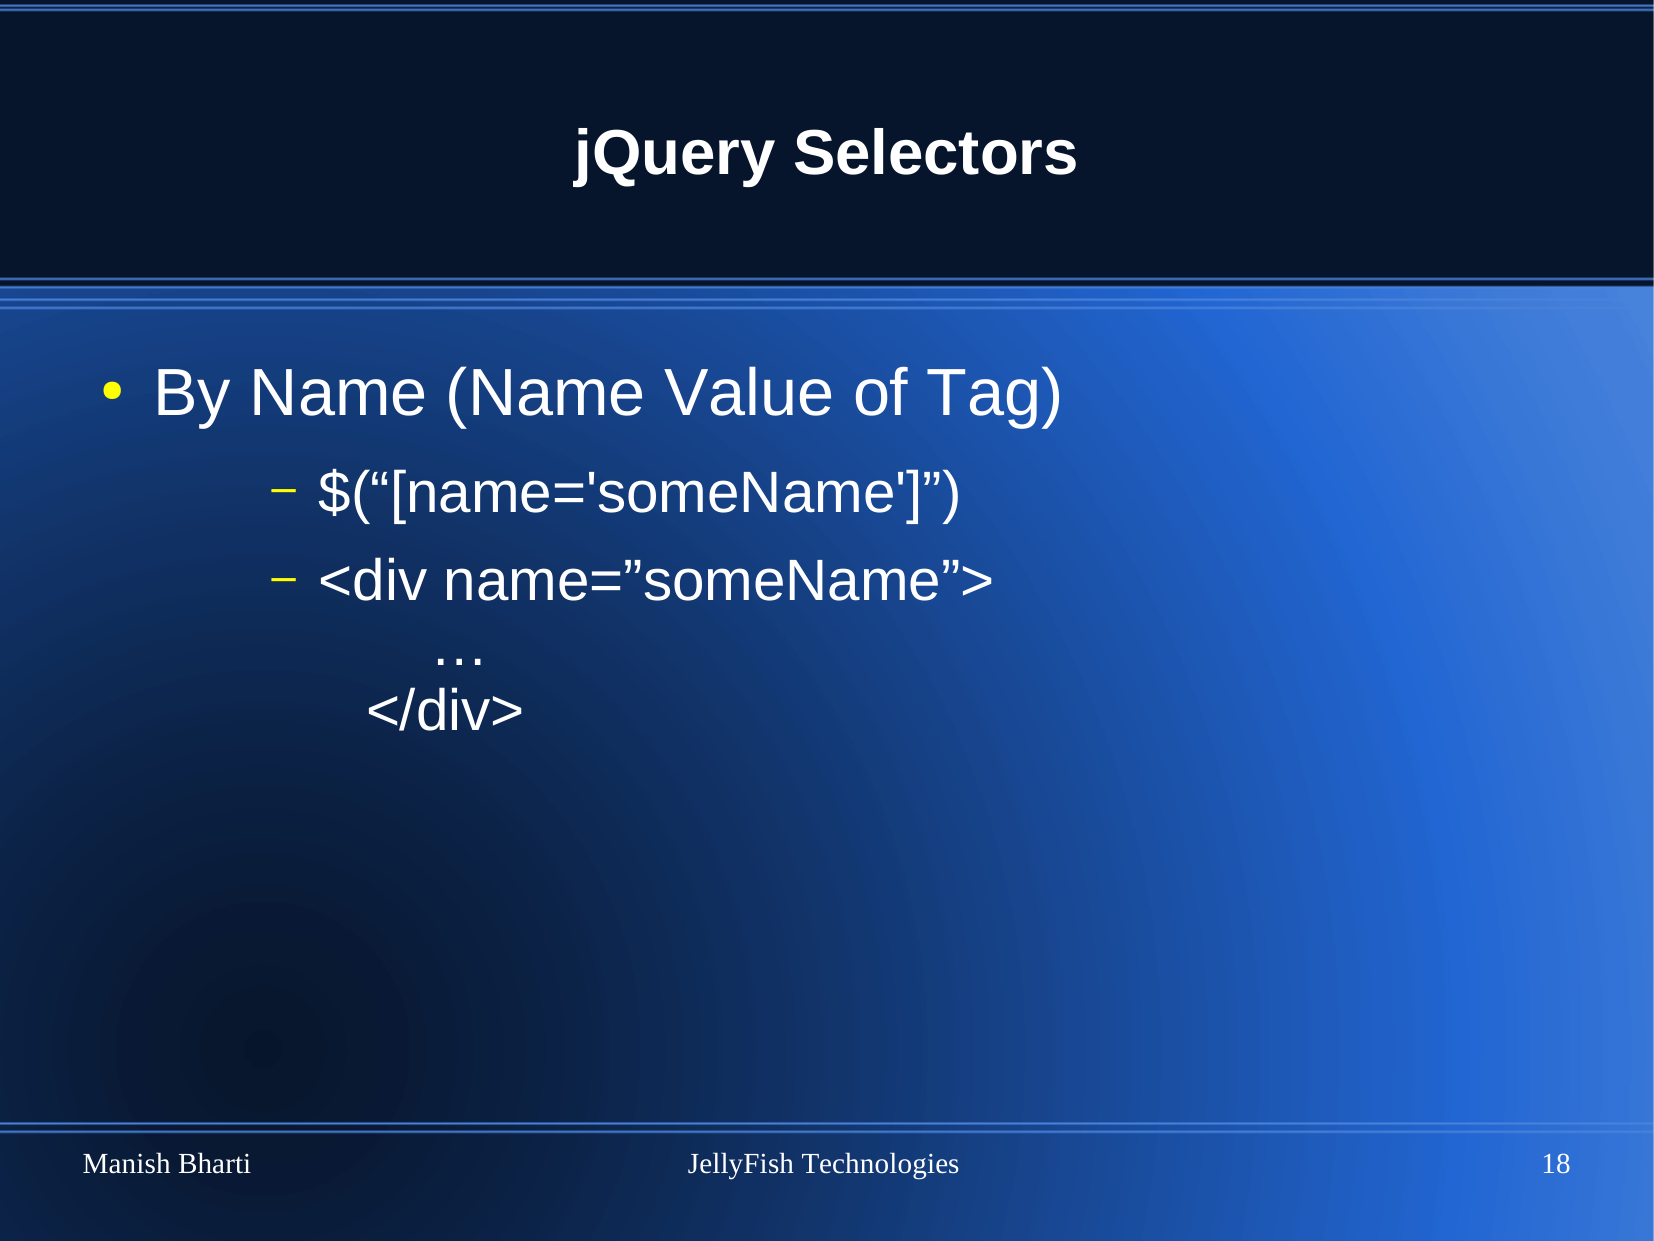

# jQuery Selectors
By Name (Name Value of Tag)
$(“[name='someName']”)
<div name=”someName”>
 …
</div>
Manish Bharti
JellyFish Technologies
18